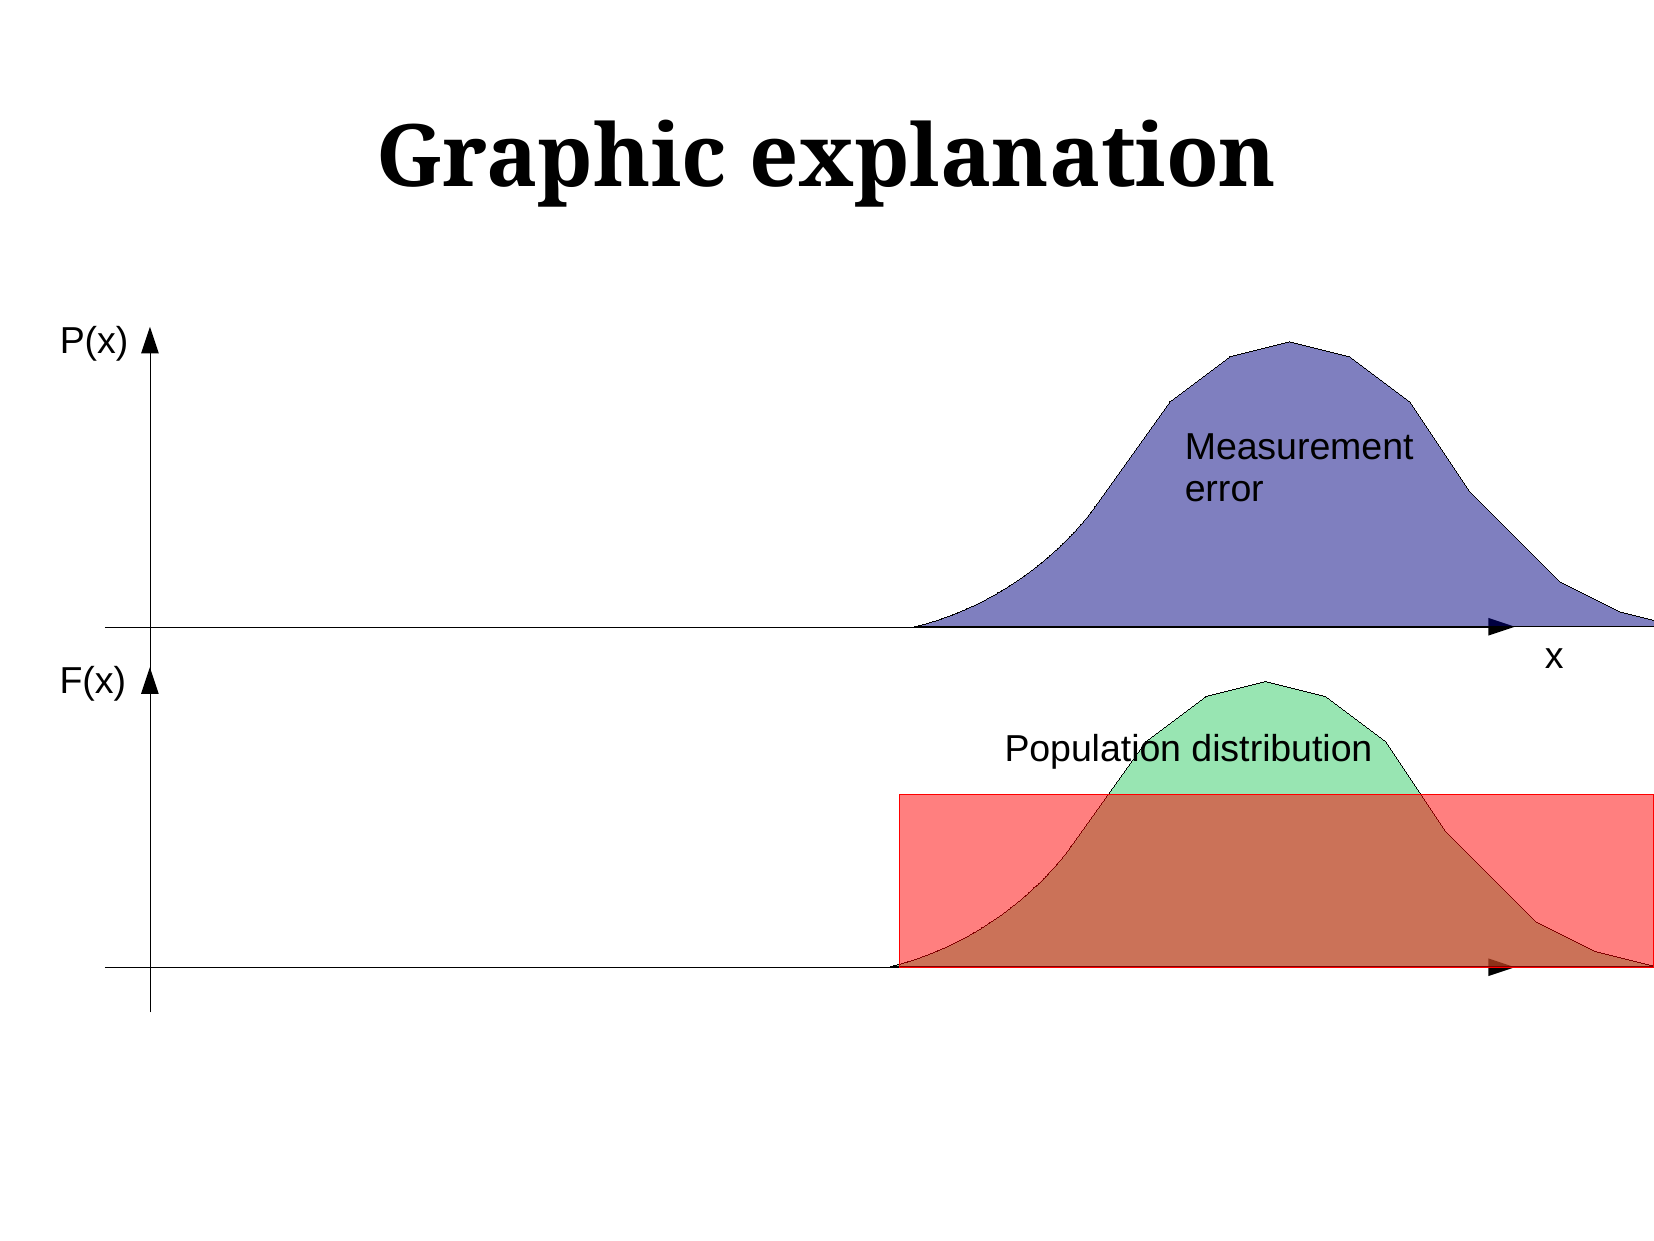

# Graphic explanation
P(x)
Measurement error
x
F(x)
Population distribution